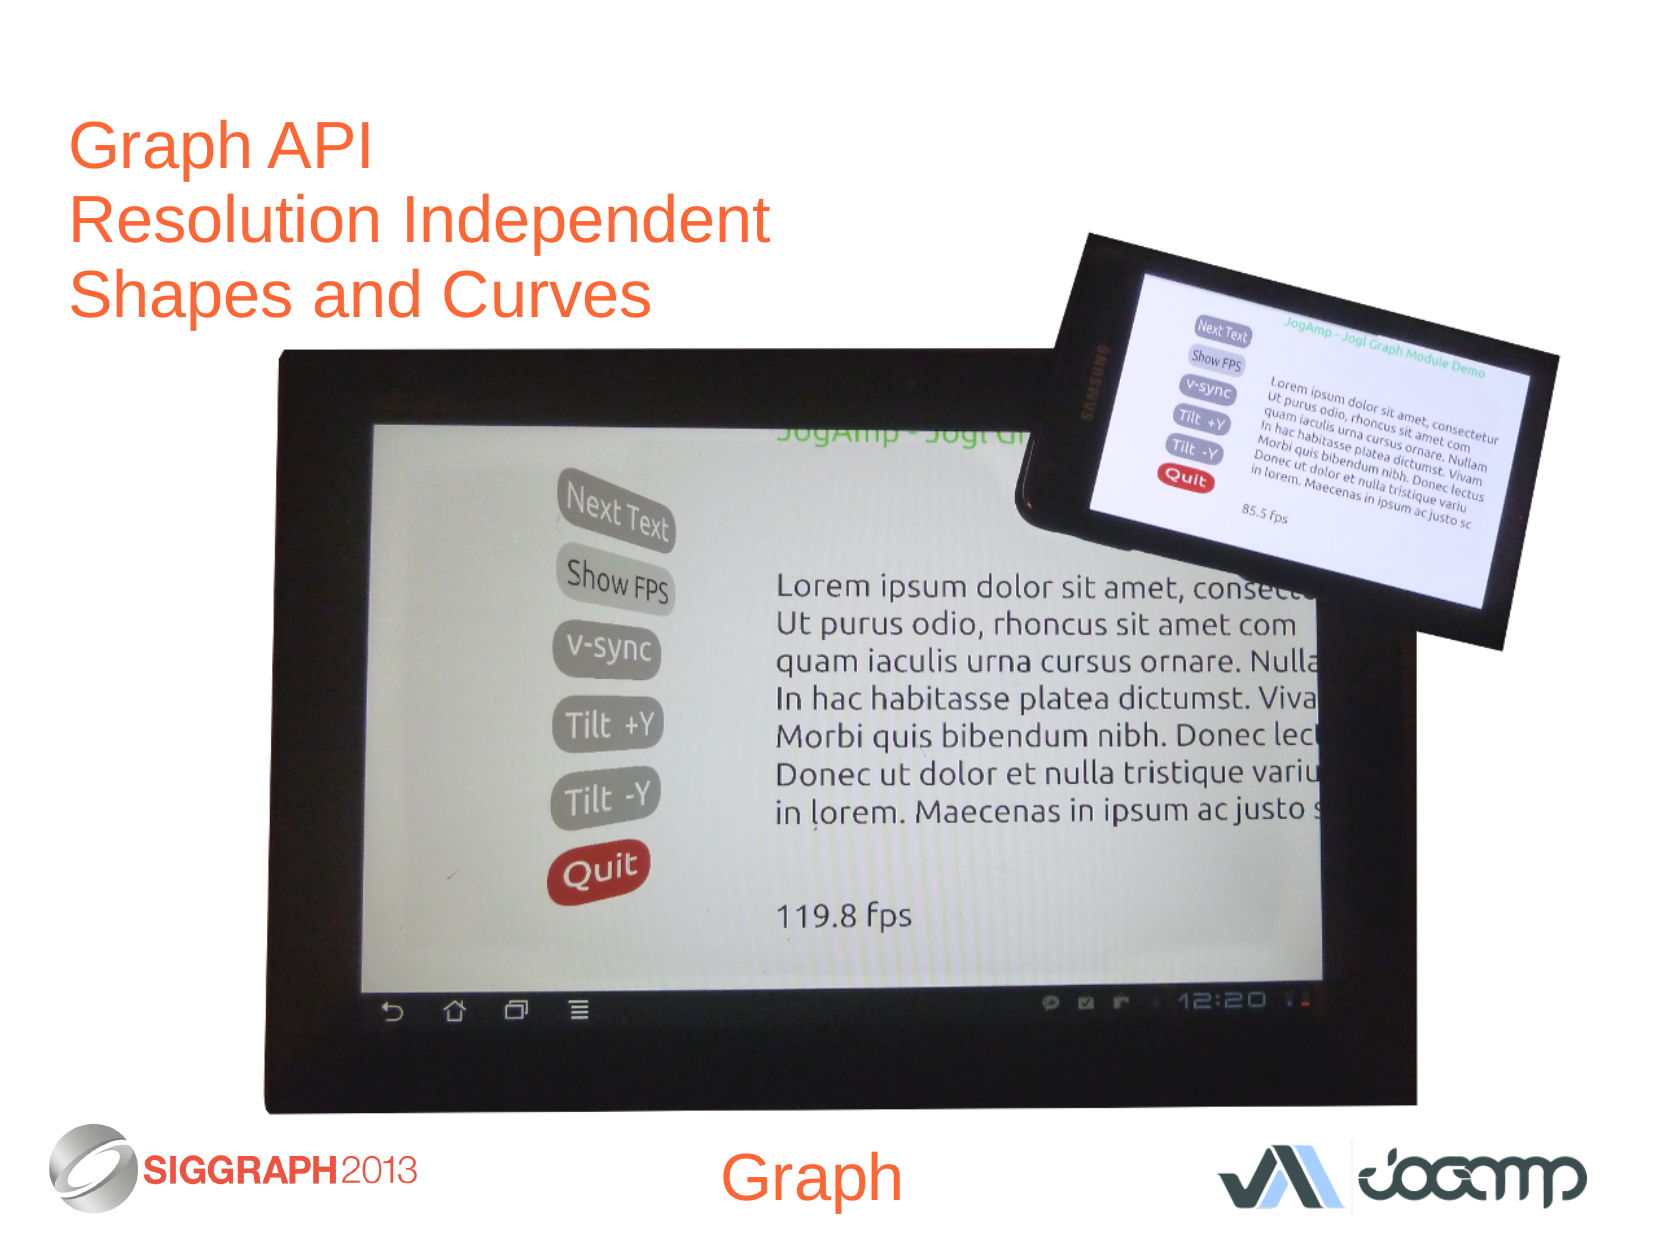

# Graph API Resolution Independent Shapes and Curves
Graph